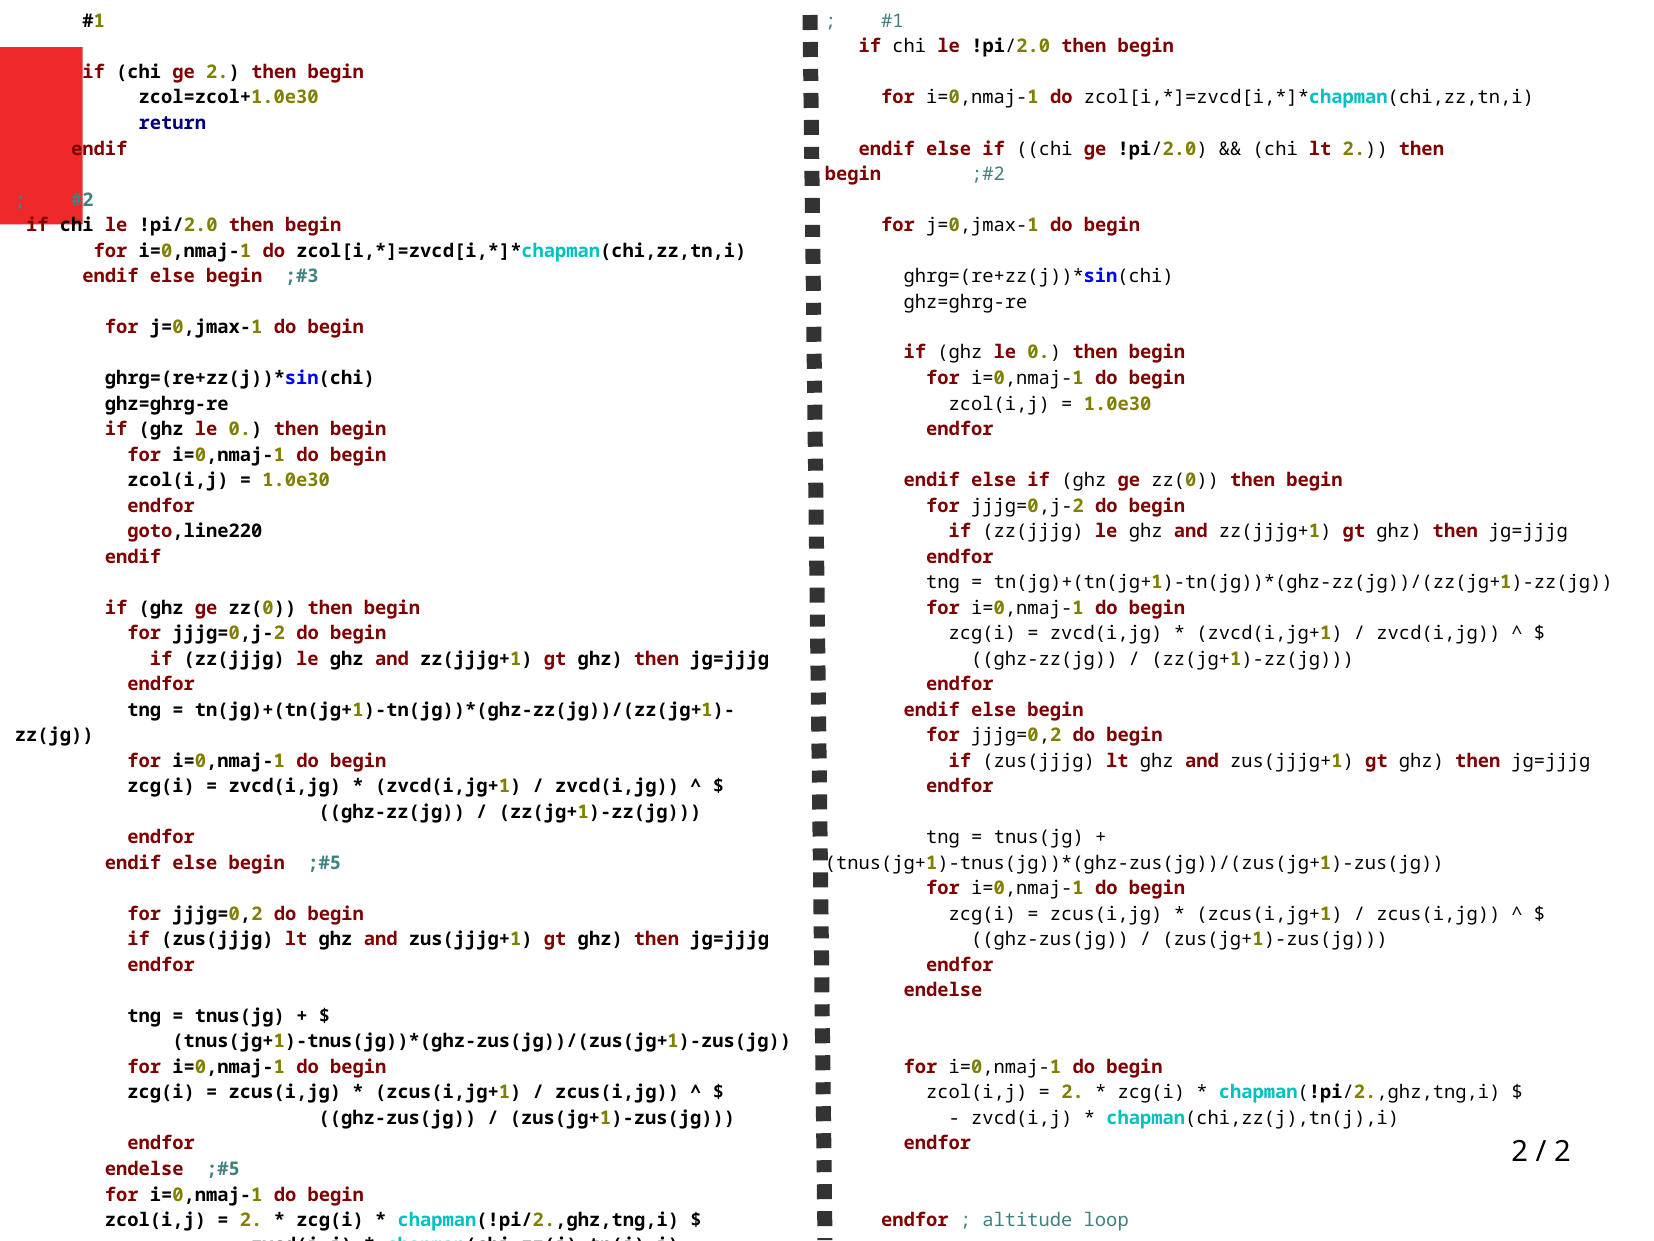

#1
 if (chi ge 2.) then begin
 zcol=zcol+1.0e30
 return
 endif
; #2
 if chi le !pi/2.0 then begin
 for i=0,nmaj-1 do zcol[i,*]=zvcd[i,*]*chapman(chi,zz,tn,i)
 endif else begin ;#3
 for j=0,jmax-1 do begin
 ghrg=(re+zz(j))*sin(chi)
 ghz=ghrg-re
 if (ghz le 0.) then begin
 for i=0,nmaj-1 do begin
 zcol(i,j) = 1.0e30
 endfor
 goto,line220
 endif
 if (ghz ge zz(0)) then begin
 for jjjg=0,j-2 do begin
 if (zz(jjjg) le ghz and zz(jjjg+1) gt ghz) then jg=jjjg
 endfor
 tng = tn(jg)+(tn(jg+1)-tn(jg))*(ghz-zz(jg))/(zz(jg+1)-zz(jg))
 for i=0,nmaj-1 do begin
 zcg(i) = zvcd(i,jg) * (zvcd(i,jg+1) / zvcd(i,jg)) ^ $
 ((ghz-zz(jg)) / (zz(jg+1)-zz(jg)))
 endfor
 endif else begin ;#5
 for jjjg=0,2 do begin
 if (zus(jjjg) lt ghz and zus(jjjg+1) gt ghz) then jg=jjjg
 endfor
 tng = tnus(jg) + $
 (tnus(jg+1)-tnus(jg))*(ghz-zus(jg))/(zus(jg+1)-zus(jg))
 for i=0,nmaj-1 do begin
 zcg(i) = zcus(i,jg) * (zcus(i,jg+1) / zcus(i,jg)) ^ $
 ((ghz-zus(jg)) / (zus(jg+1)-zus(jg)))
 endfor
 endelse ;#5
 for i=0,nmaj-1 do begin
 zcol(i,j) = 2. * zcg(i) * chapman(!pi/2.,ghz,tng,i) $
 - zvcd(i,j) * chapman(chi,zz(j),tn(j),i)
 endfor
line220:
 endfor ; altitude loop
 endelse ; chi greater than pi/2
; #1
 if chi le !pi/2.0 then begin
 for i=0,nmaj-1 do zcol[i,*]=zvcd[i,*]*chapman(chi,zz,tn,i)
 endif else if ((chi ge !pi/2.0) && (chi lt 2.)) then begin ;#2
 for j=0,jmax-1 do begin
 ghrg=(re+zz(j))*sin(chi)
 ghz=ghrg-re
 if (ghz le 0.) then begin
 for i=0,nmaj-1 do begin
 zcol(i,j) = 1.0e30
 endfor
 endif else if (ghz ge zz(0)) then begin
 for jjjg=0,j-2 do begin
 if (zz(jjjg) le ghz and zz(jjjg+1) gt ghz) then jg=jjjg
 endfor
 tng = tn(jg)+(tn(jg+1)-tn(jg))*(ghz-zz(jg))/(zz(jg+1)-zz(jg))
 for i=0,nmaj-1 do begin
 zcg(i) = zvcd(i,jg) * (zvcd(i,jg+1) / zvcd(i,jg)) ^ $
 ((ghz-zz(jg)) / (zz(jg+1)-zz(jg)))
 endfor
 endif else begin
 for jjjg=0,2 do begin
 if (zus(jjjg) lt ghz and zus(jjjg+1) gt ghz) then jg=jjjg
 endfor
 tng = tnus(jg) + (tnus(jg+1)-tnus(jg))*(ghz-zus(jg))/(zus(jg+1)-zus(jg))
 for i=0,nmaj-1 do begin
 zcg(i) = zcus(i,jg) * (zcus(i,jg+1) / zcus(i,jg)) ^ $
 ((ghz-zus(jg)) / (zus(jg+1)-zus(jg)))
 endfor
 endelse
 for i=0,nmaj-1 do begin
 zcol(i,j) = 2. * zcg(i) * chapman(!pi/2.,ghz,tng,i) $
 - zvcd(i,j) * chapman(chi,zz(j),tn(j),i)
 endfor
 endfor ; altitude loop
 endif else begin ; (chi ge 2.) #3
 zcol=zcol+1.0e30
 endelse
2